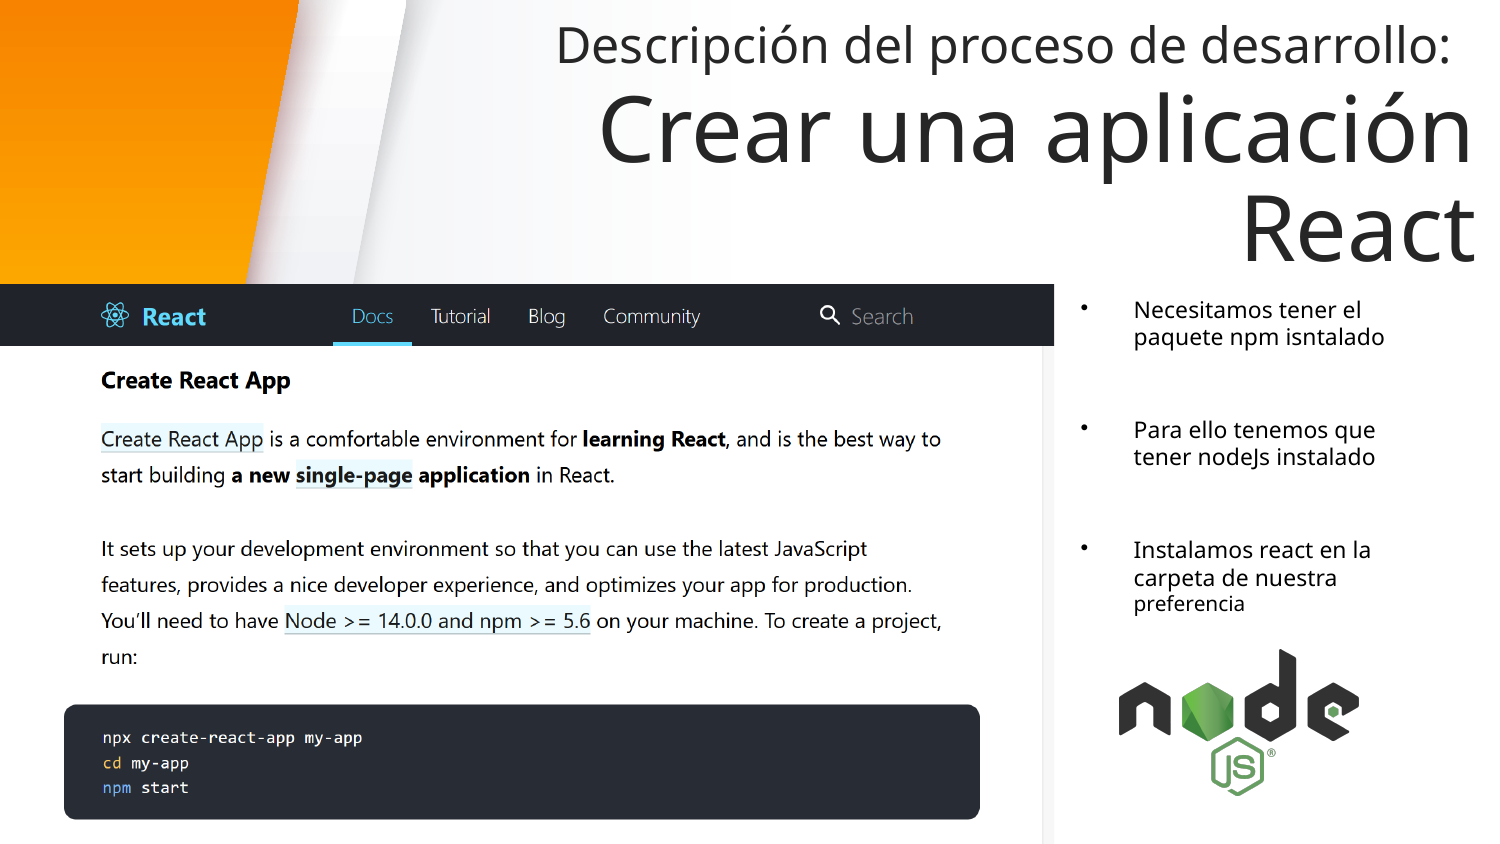

Descripción del proceso de desarrollo:
Crear una aplicación React
Necesitamos tener el paquete npm isntalado
Para ello tenemos que tener nodeJs instalado
Instalamos react en la carpeta de nuestra preferencia